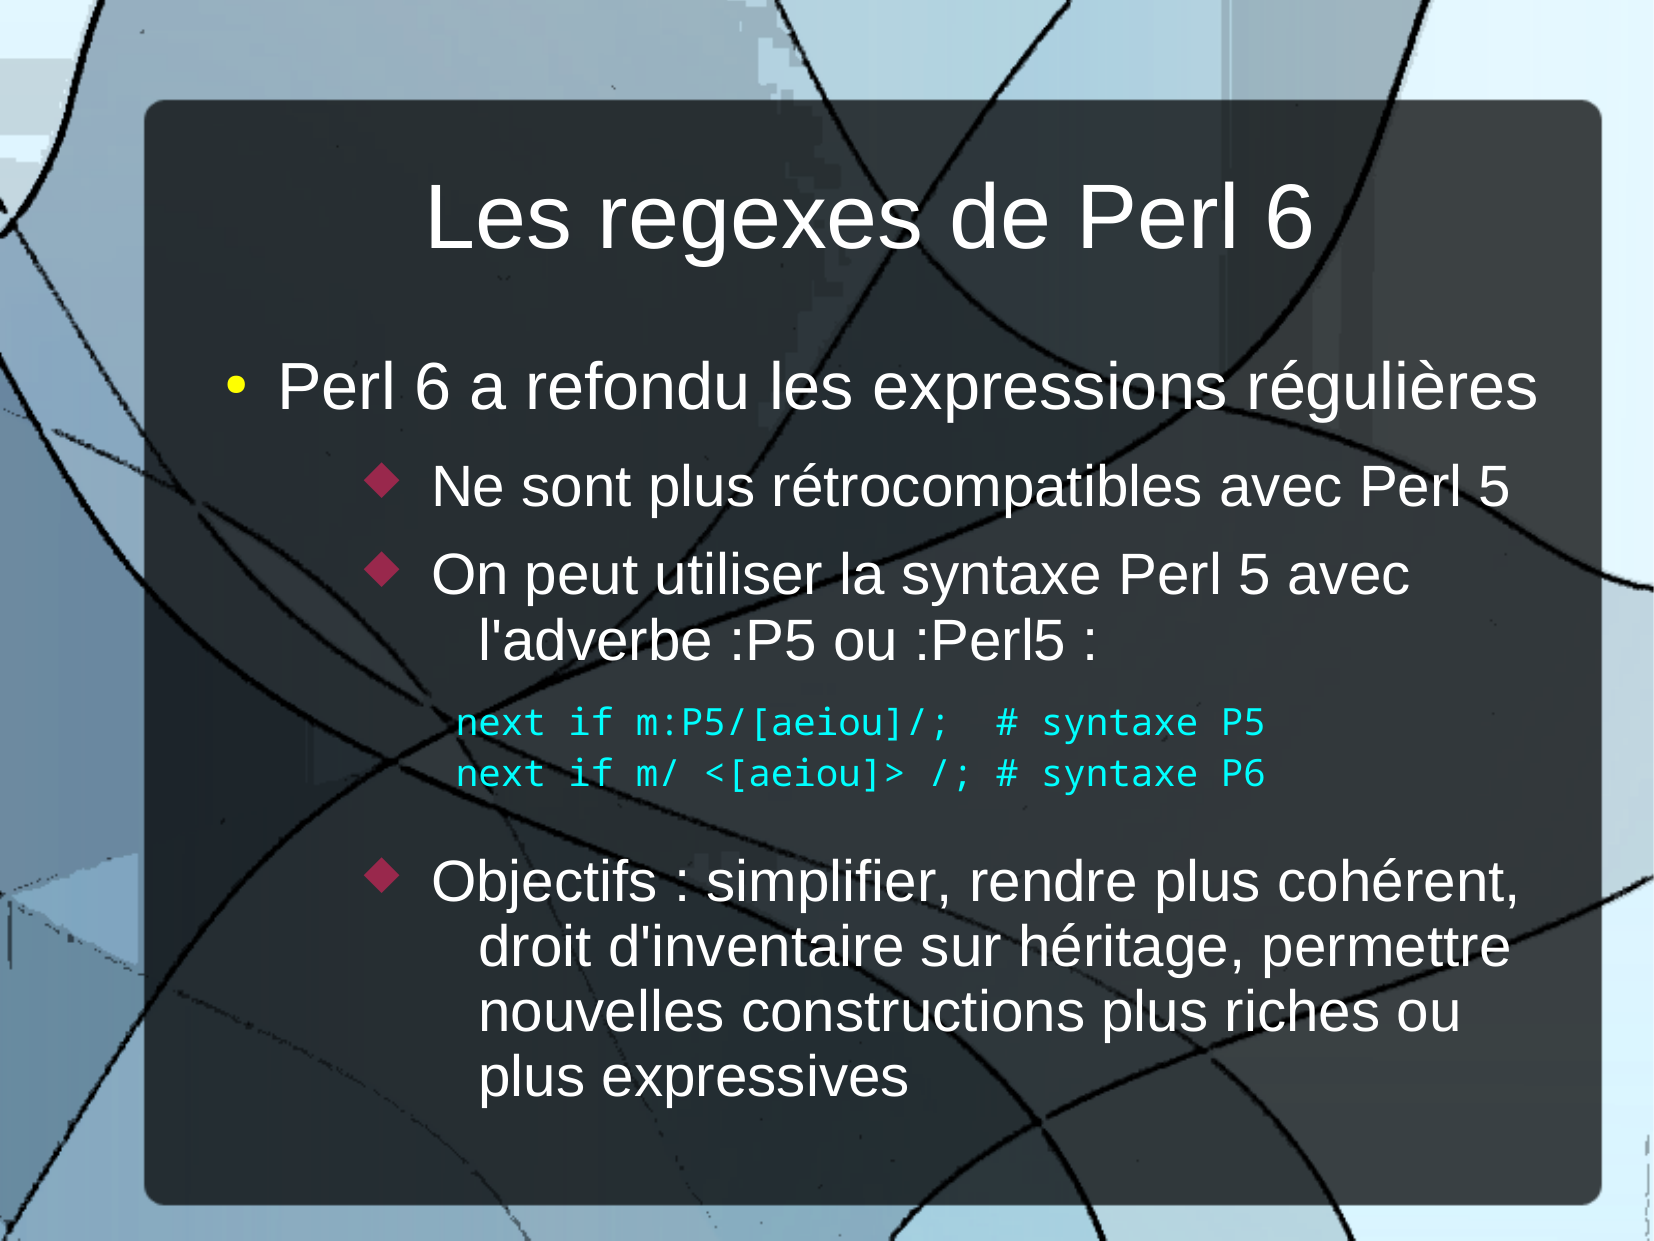

# Les regexes de Perl 6
Perl 6 a refondu les expressions régulières
Ne sont plus rétrocompatibles avec Perl 5
On peut utiliser la syntaxe Perl 5 avec l'adverbe :P5 ou :Perl5 :
next if m:P5/[aeiou]/; # syntaxe P5
next if m/ <[aeiou]> /; # syntaxe P6
Objectifs : simplifier, rendre plus cohérent, droit d'inventaire sur héritage, permettre nouvelles constructions plus riches ou plus expressives